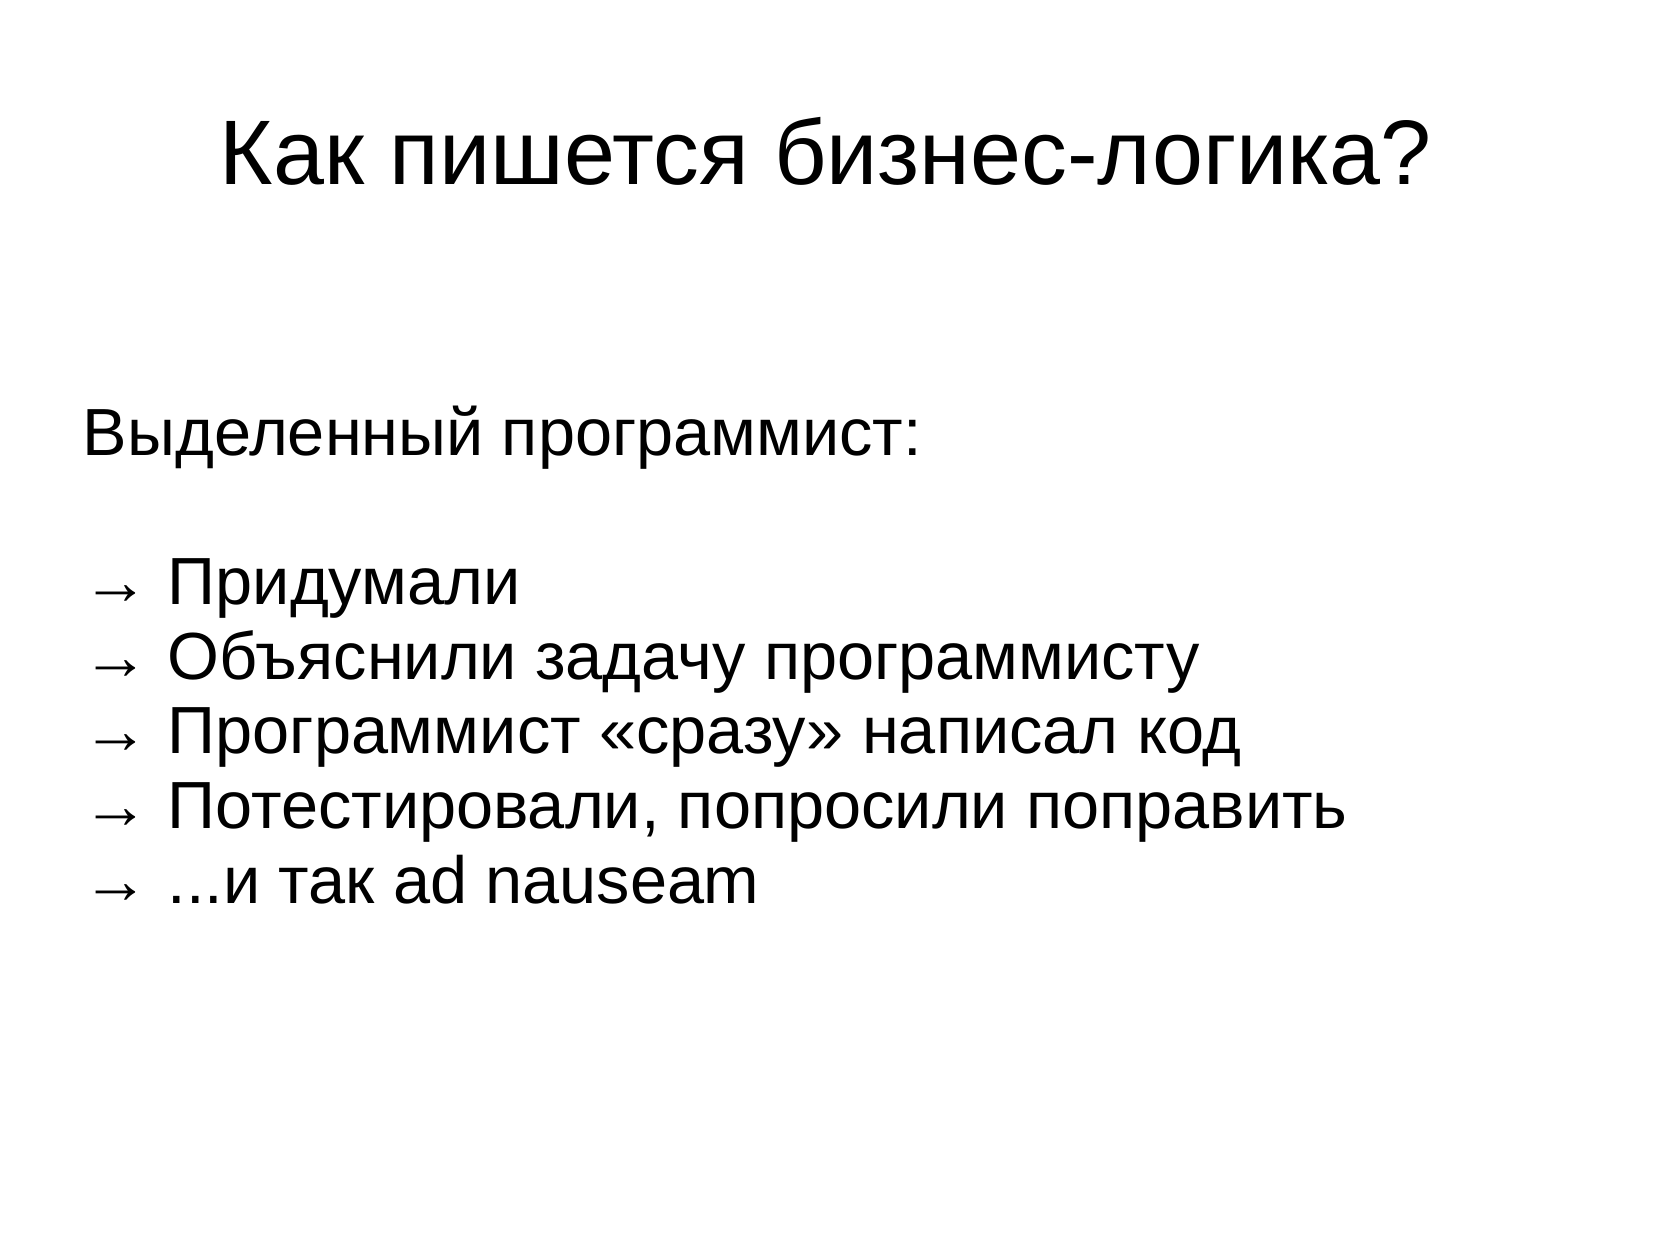

# Как пишется бизнес-логика?
Выделенный программист:
→ Придумали
→ Объяснили задачу программисту
→ Программист «сразу» написал код
→ Потестировали, попросили поправить
→ ...и так ad nauseam